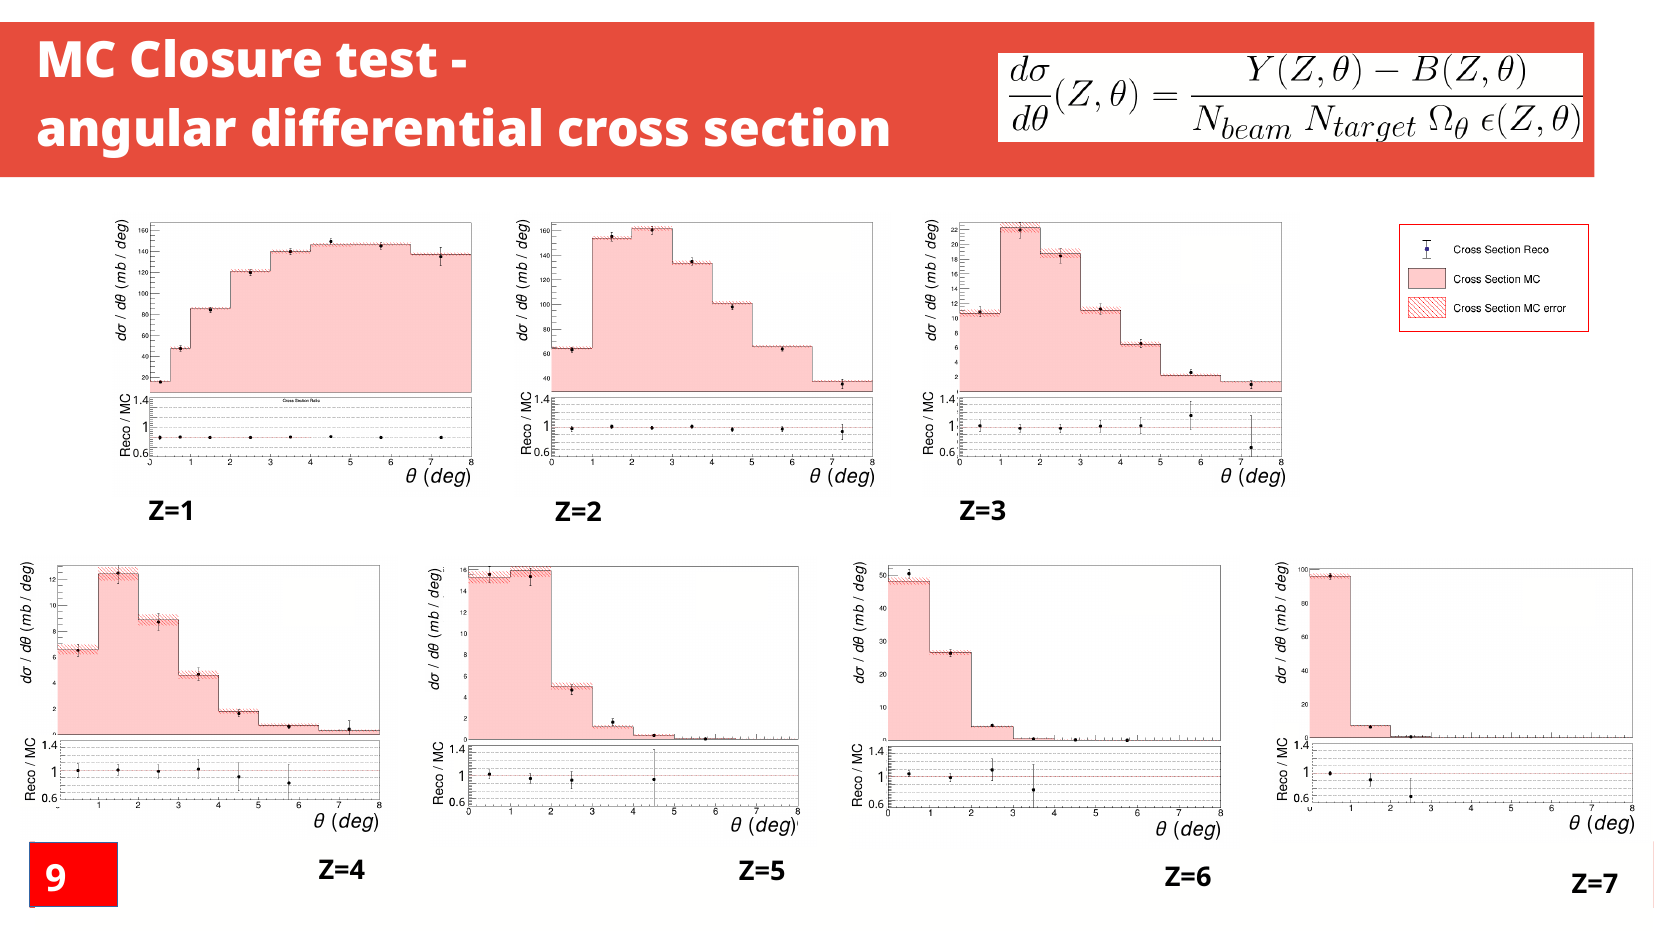

# MC Closure test - angular differential cross section
1.4
1.4
1.4
1.4
1
1
1
1
0.6
0.6
0.6
0.6
Z=1
Z=3
Z=2
z=8
1.4
1.4
1.4
1.4
1.4
1.4
1.4
1.4
1
1
1
1
1
1
1
1
0.6
0.6
0.6
0.6
0.6
0.6
0.6
0.6
33
Z=4
9
Z=5
Z=6
Z=7